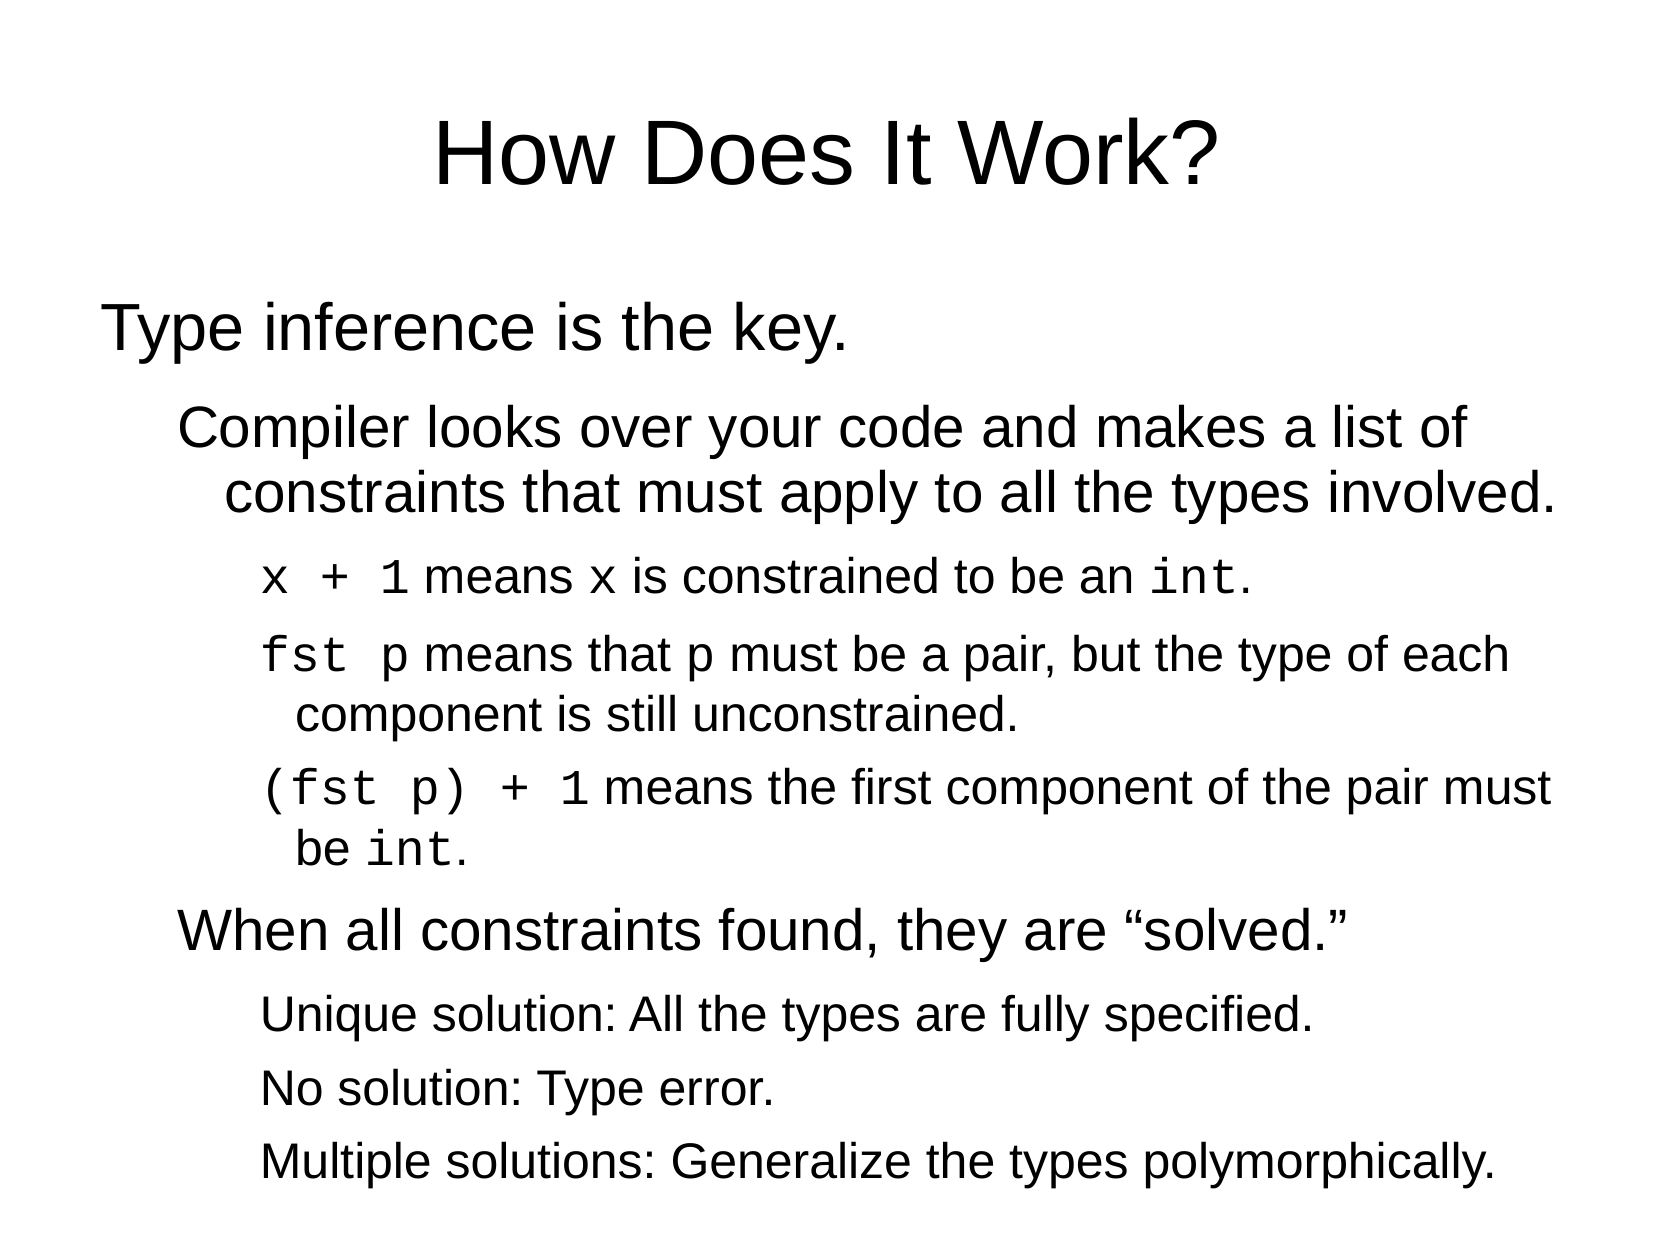

# How Does It Work?
Type inference is the key.
Compiler looks over your code and makes a list of constraints that must apply to all the types involved.
x + 1 means x is constrained to be an int.
fst p means that p must be a pair, but the type of each component is still unconstrained.
(fst p) + 1 means the first component of the pair must be int.
When all constraints found, they are “solved.”
Unique solution: All the types are fully specified.
No solution: Type error.
Multiple solutions: Generalize the types polymorphically.